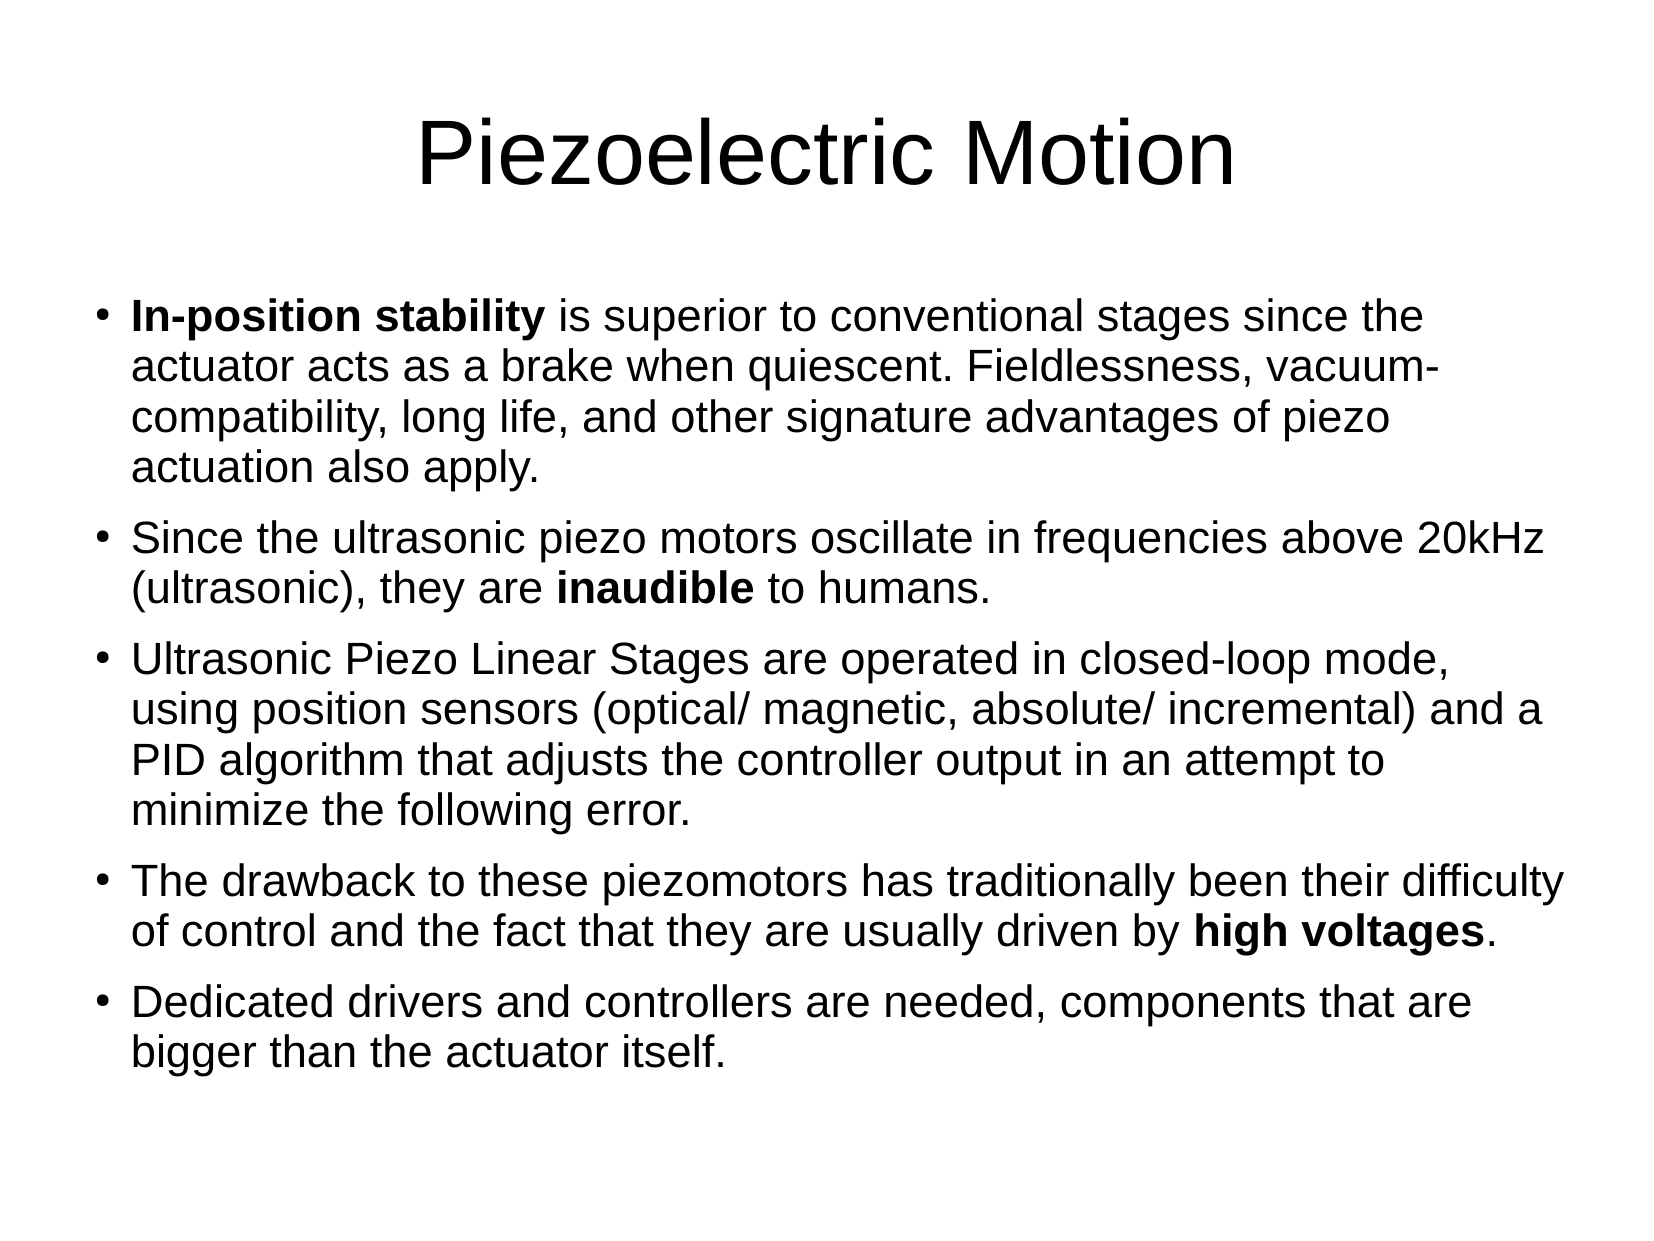

# Piezoelectric Motion
In-position stability is superior to conventional stages since the actuator acts as a brake when quiescent. Fieldlessness, vacuum-compatibility, long life, and other signature advantages of piezo actuation also apply.
Since the ultrasonic piezo motors oscillate in frequencies above 20kHz (ultrasonic), they are inaudible to humans.
Ultrasonic Piezo Linear Stages are operated in closed-loop mode, using position sensors (optical/ magnetic, absolute/ incremental) and a PID algorithm that adjusts the controller output in an attempt to minimize the following error.
The drawback to these piezomotors has traditionally been their difficulty of control and the fact that they are usually driven by high voltages.
Dedicated drivers and controllers are needed, components that are bigger than the actuator itself.